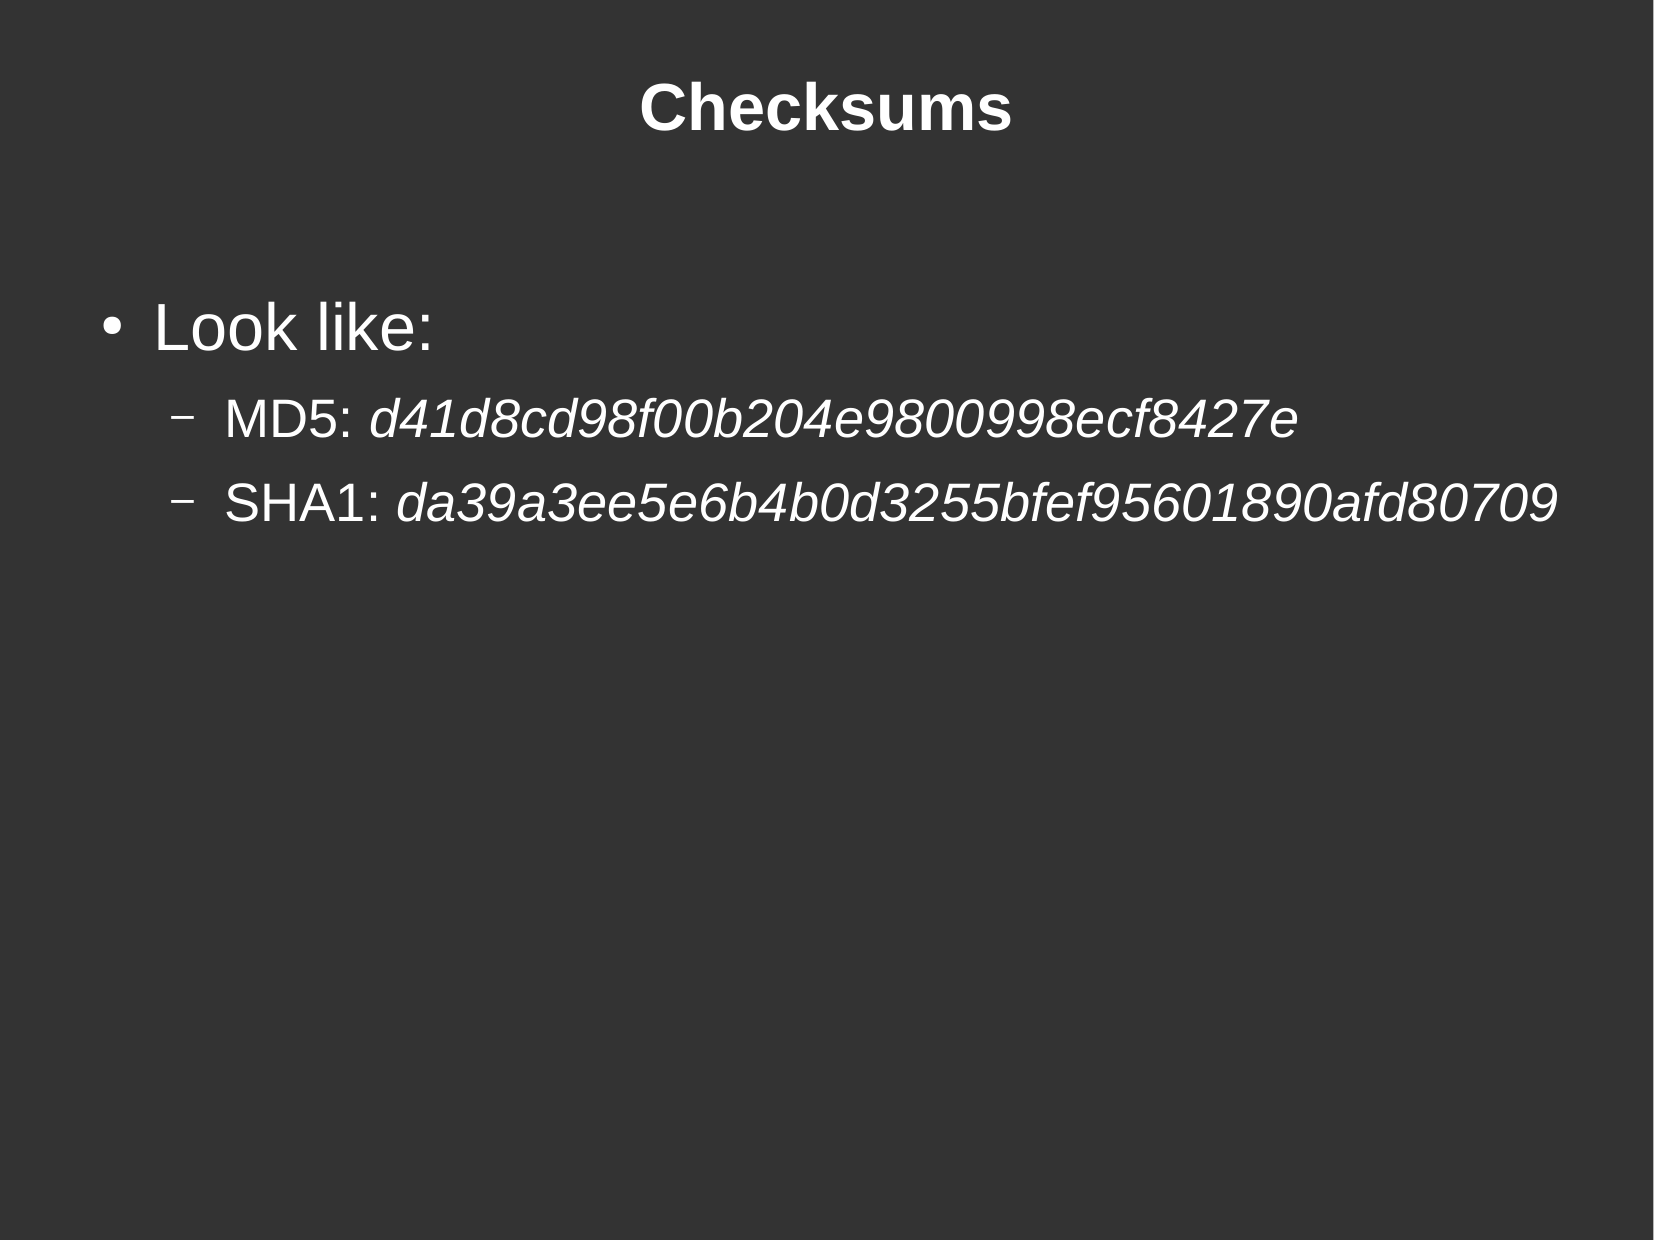

# Checksums
Look like:
MD5: d41d8cd98f00b204e9800998ecf8427e
SHA1: da39a3ee5e6b4b0d3255bfef95601890afd80709